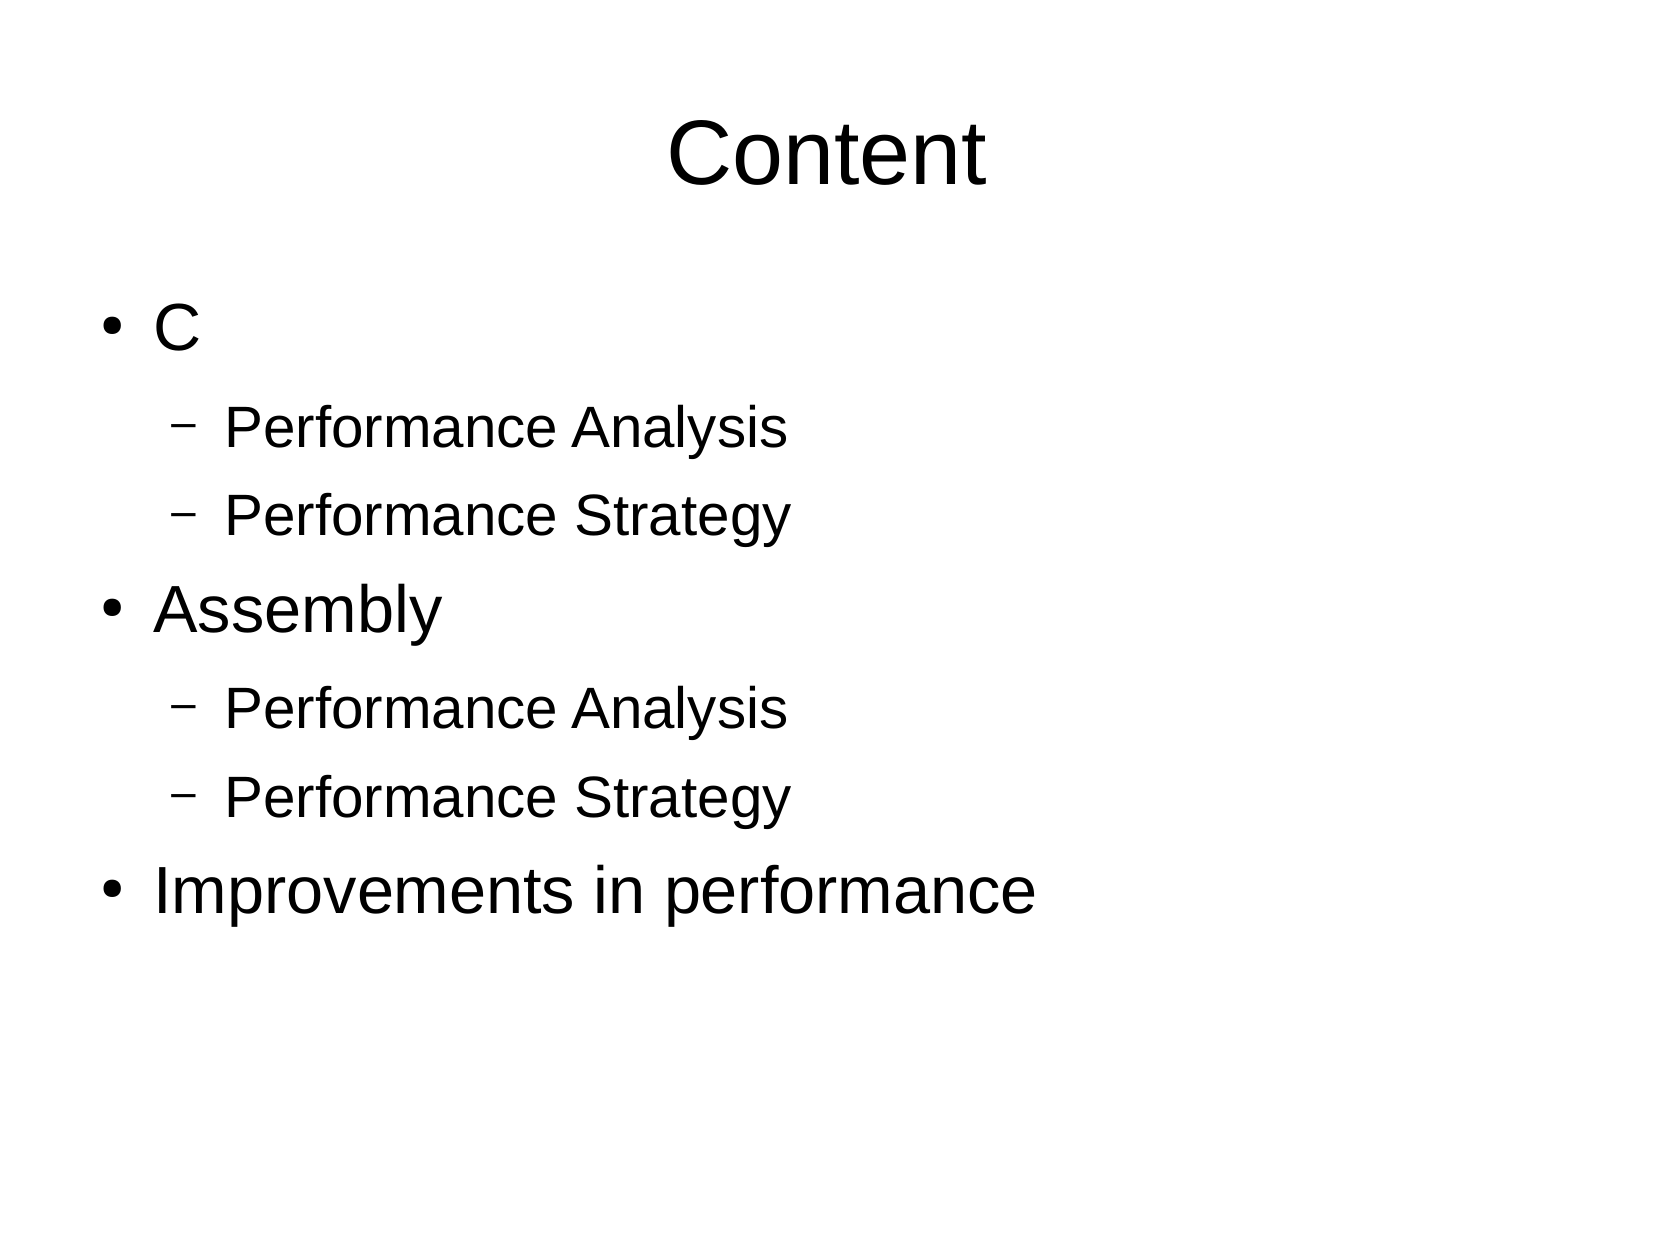

# Content
C
Performance Analysis
Performance Strategy
Assembly
Performance Analysis
Performance Strategy
Improvements in performance